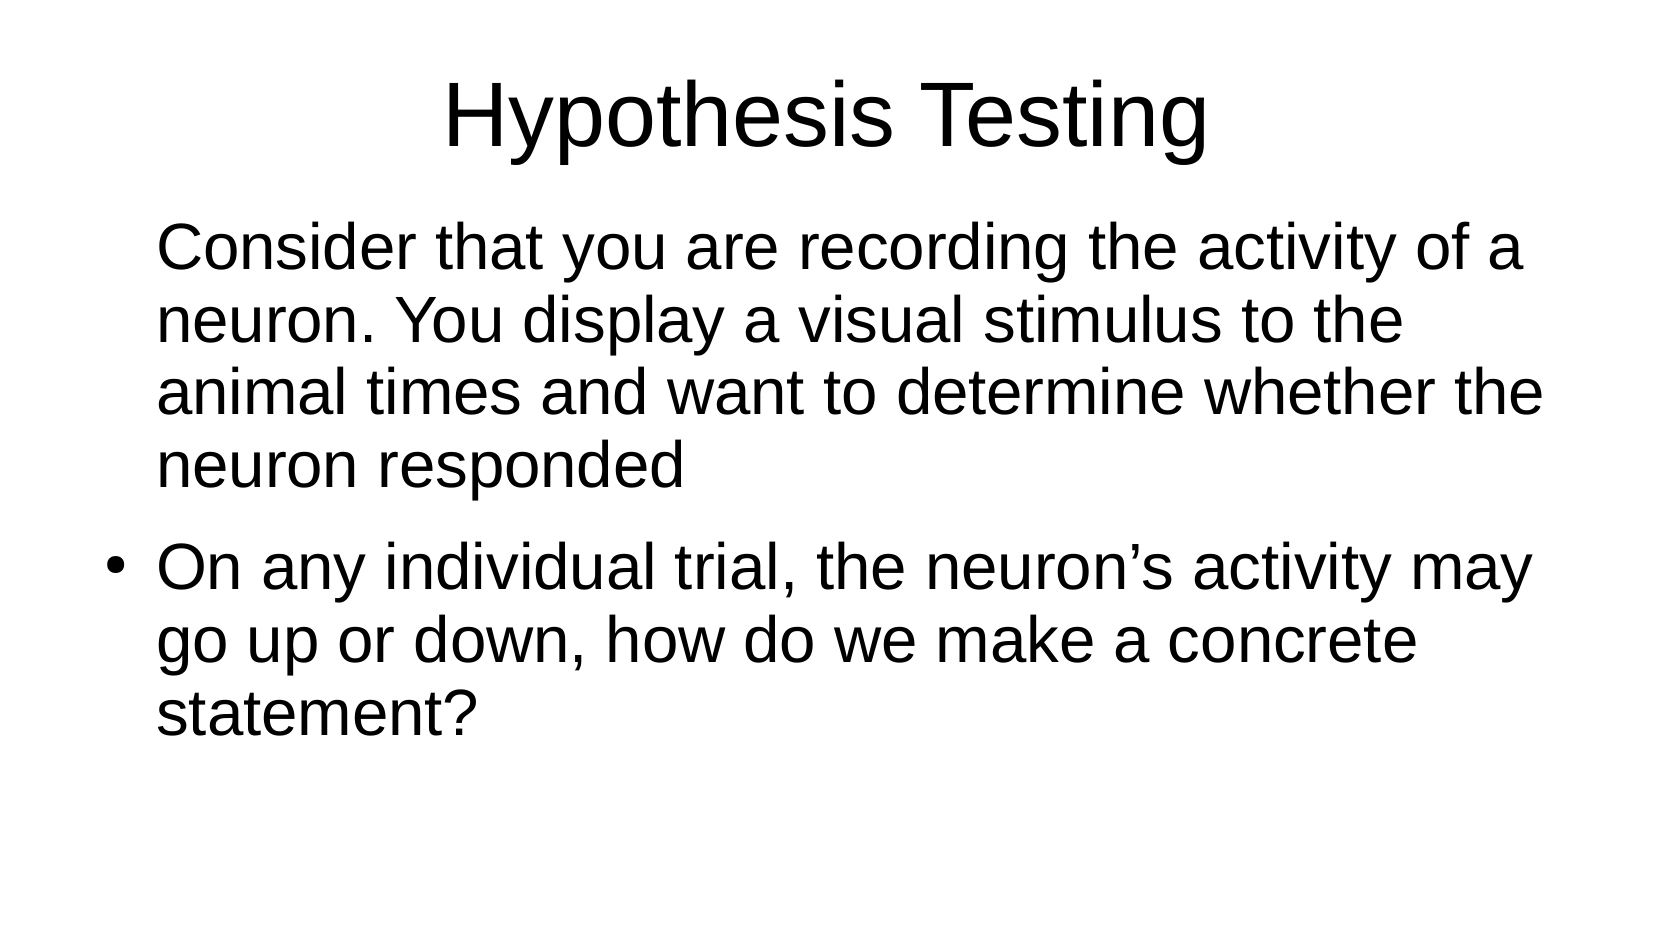

# Hypothesis Testing
Consider that you are recording the activity of a neuron. You display a visual stimulus to the animal times and want to determine whether the neuron responded
On any individual trial, the neuron’s activity may go up or down, how do we make a concrete statement?